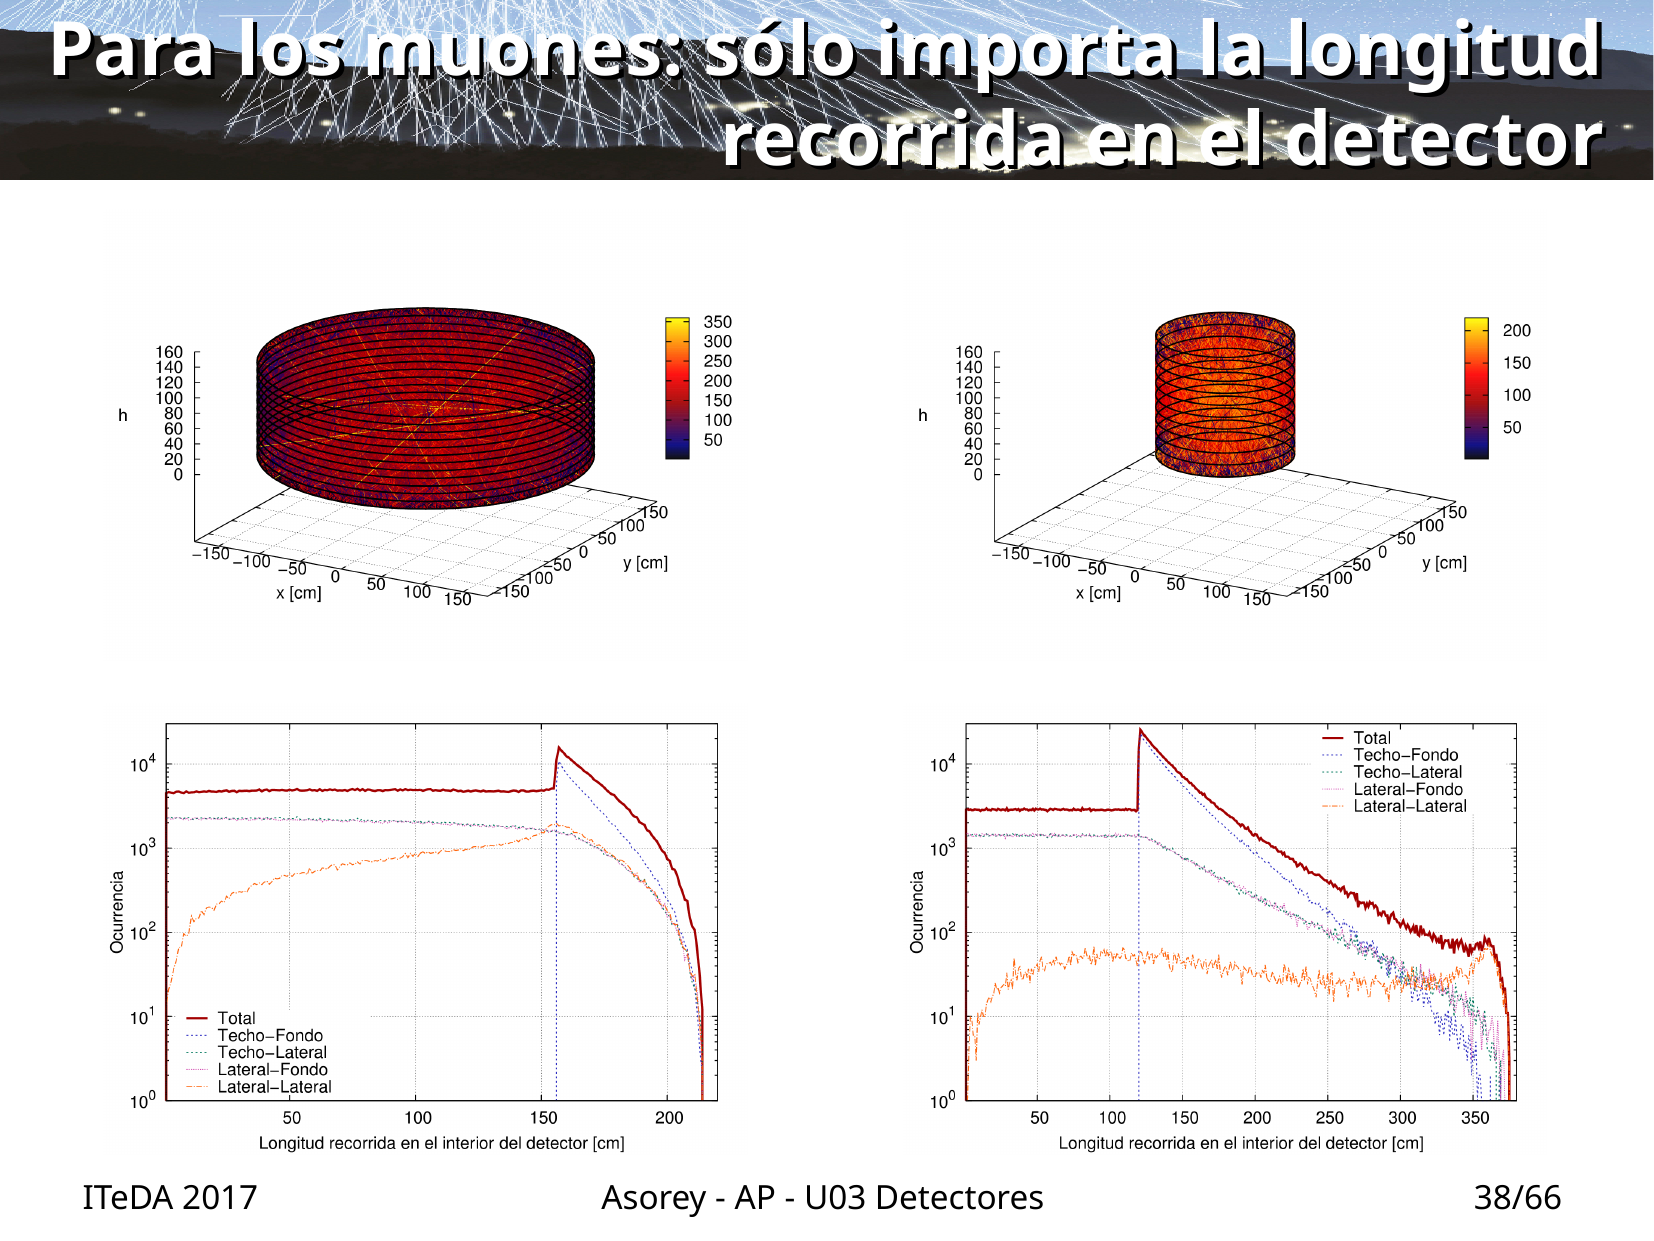

# Para los muones: sólo importa la longitud recorrida en el detector
ITeDA 2017
Asorey - AP - U03 Detectores
38